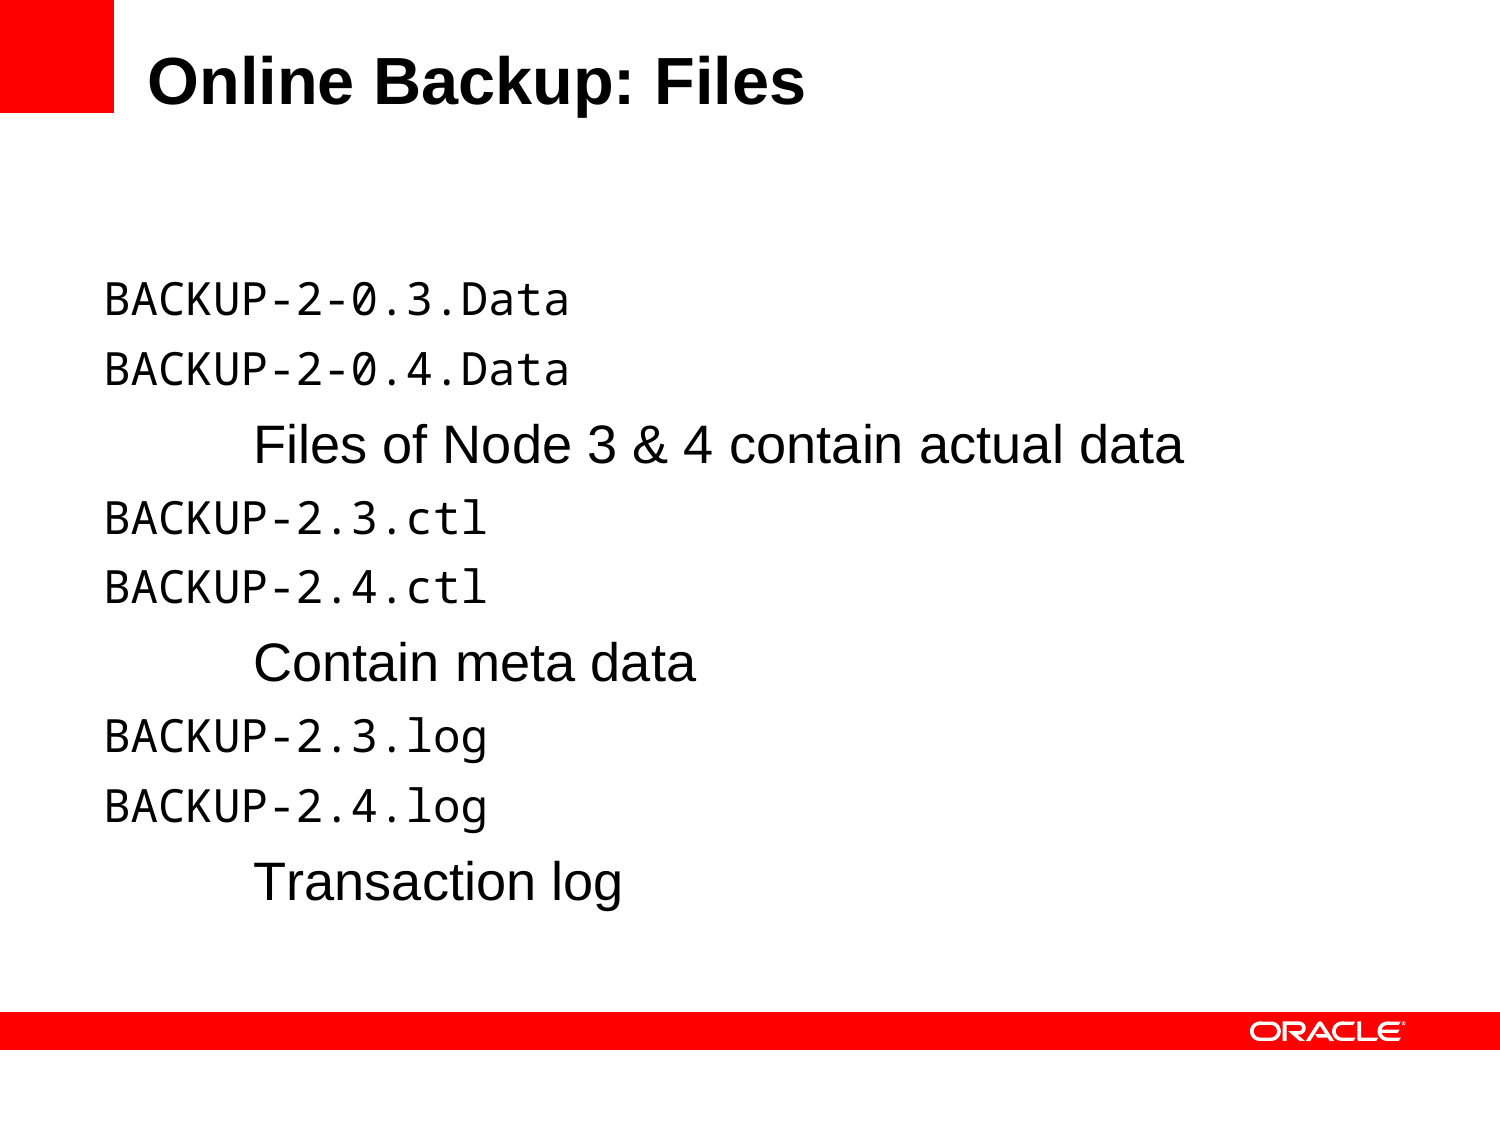

# Online Backup: Files
BACKUP-2-0.3.Data
BACKUP-2-0.4.Data
	Files of Node 3 & 4 contain actual data
BACKUP-2.3.ctl
BACKUP-2.4.ctl
	Contain meta data
BACKUP-2.3.log
BACKUP-2.4.log
	Transaction log